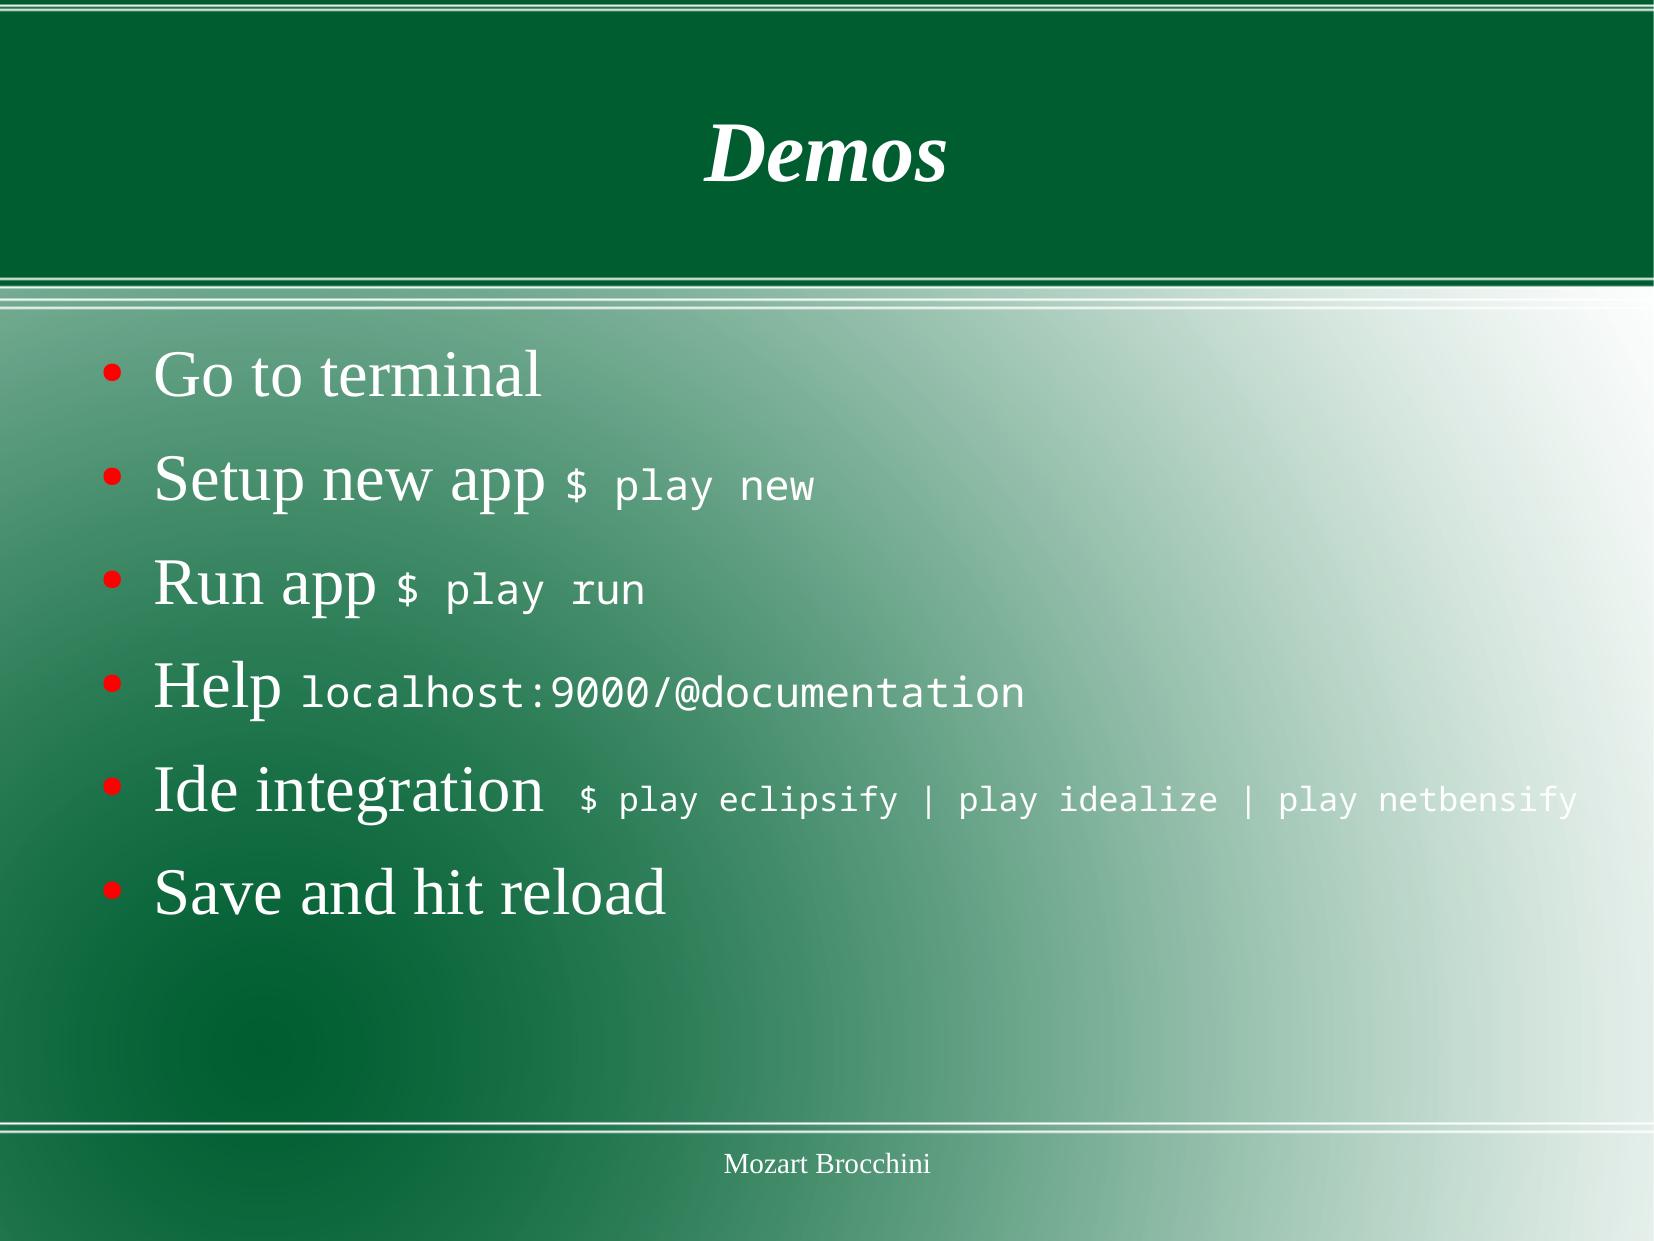

# Demos
Go to terminal
Setup new app $ play new
Run app $ play run
Help localhost:9000/@documentation
Ide integration $ play eclipsify | play idealize | play netbensify
Save and hit reload